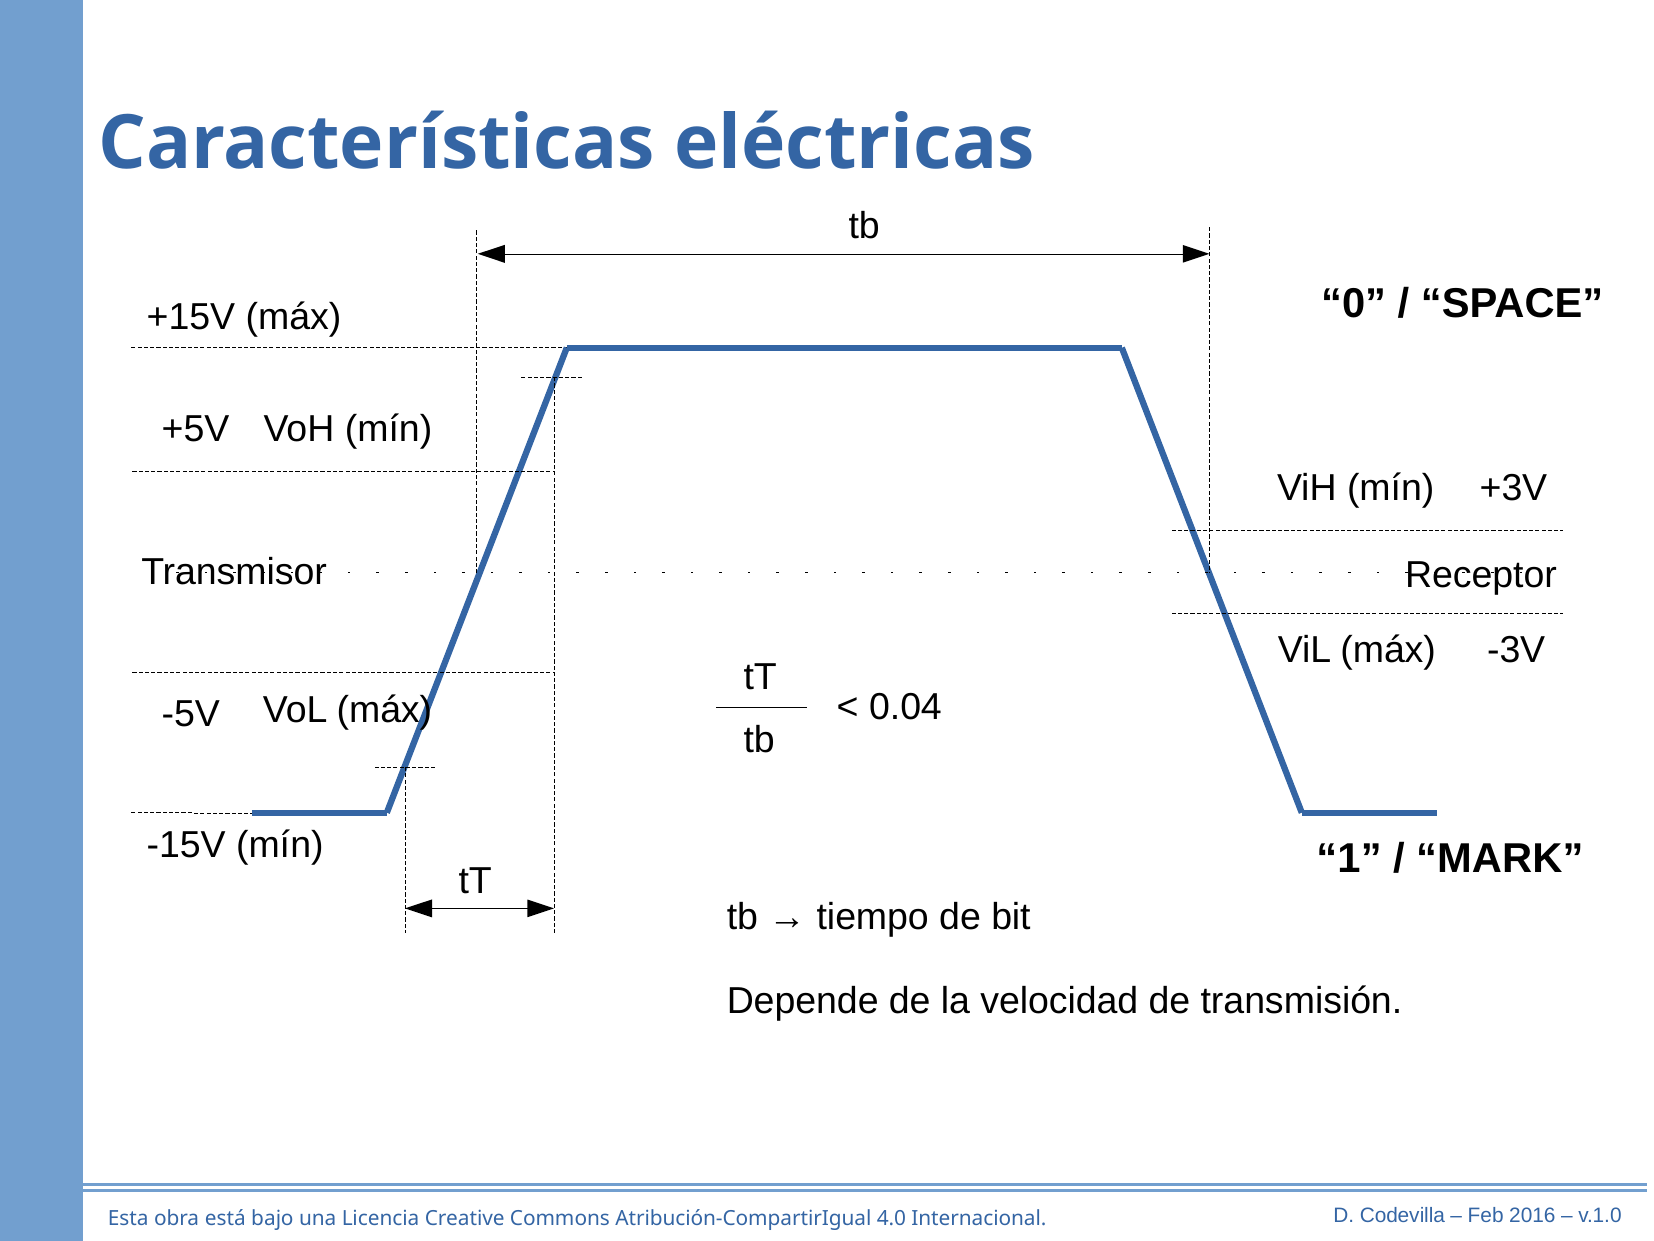

Características eléctricas
tb
“0” / “SPACE”
+15V (máx)
+5V
VoH (mín)
ViH (mín)
+3V
Transmisor
Receptor
ViL (máx)
-3V
tT
< 0.04
VoL (máx)
-5V
tb
-15V (mín)
“1” / “MARK”
tT
tb → tiempo de bit
Depende de la velocidad de transmisión.